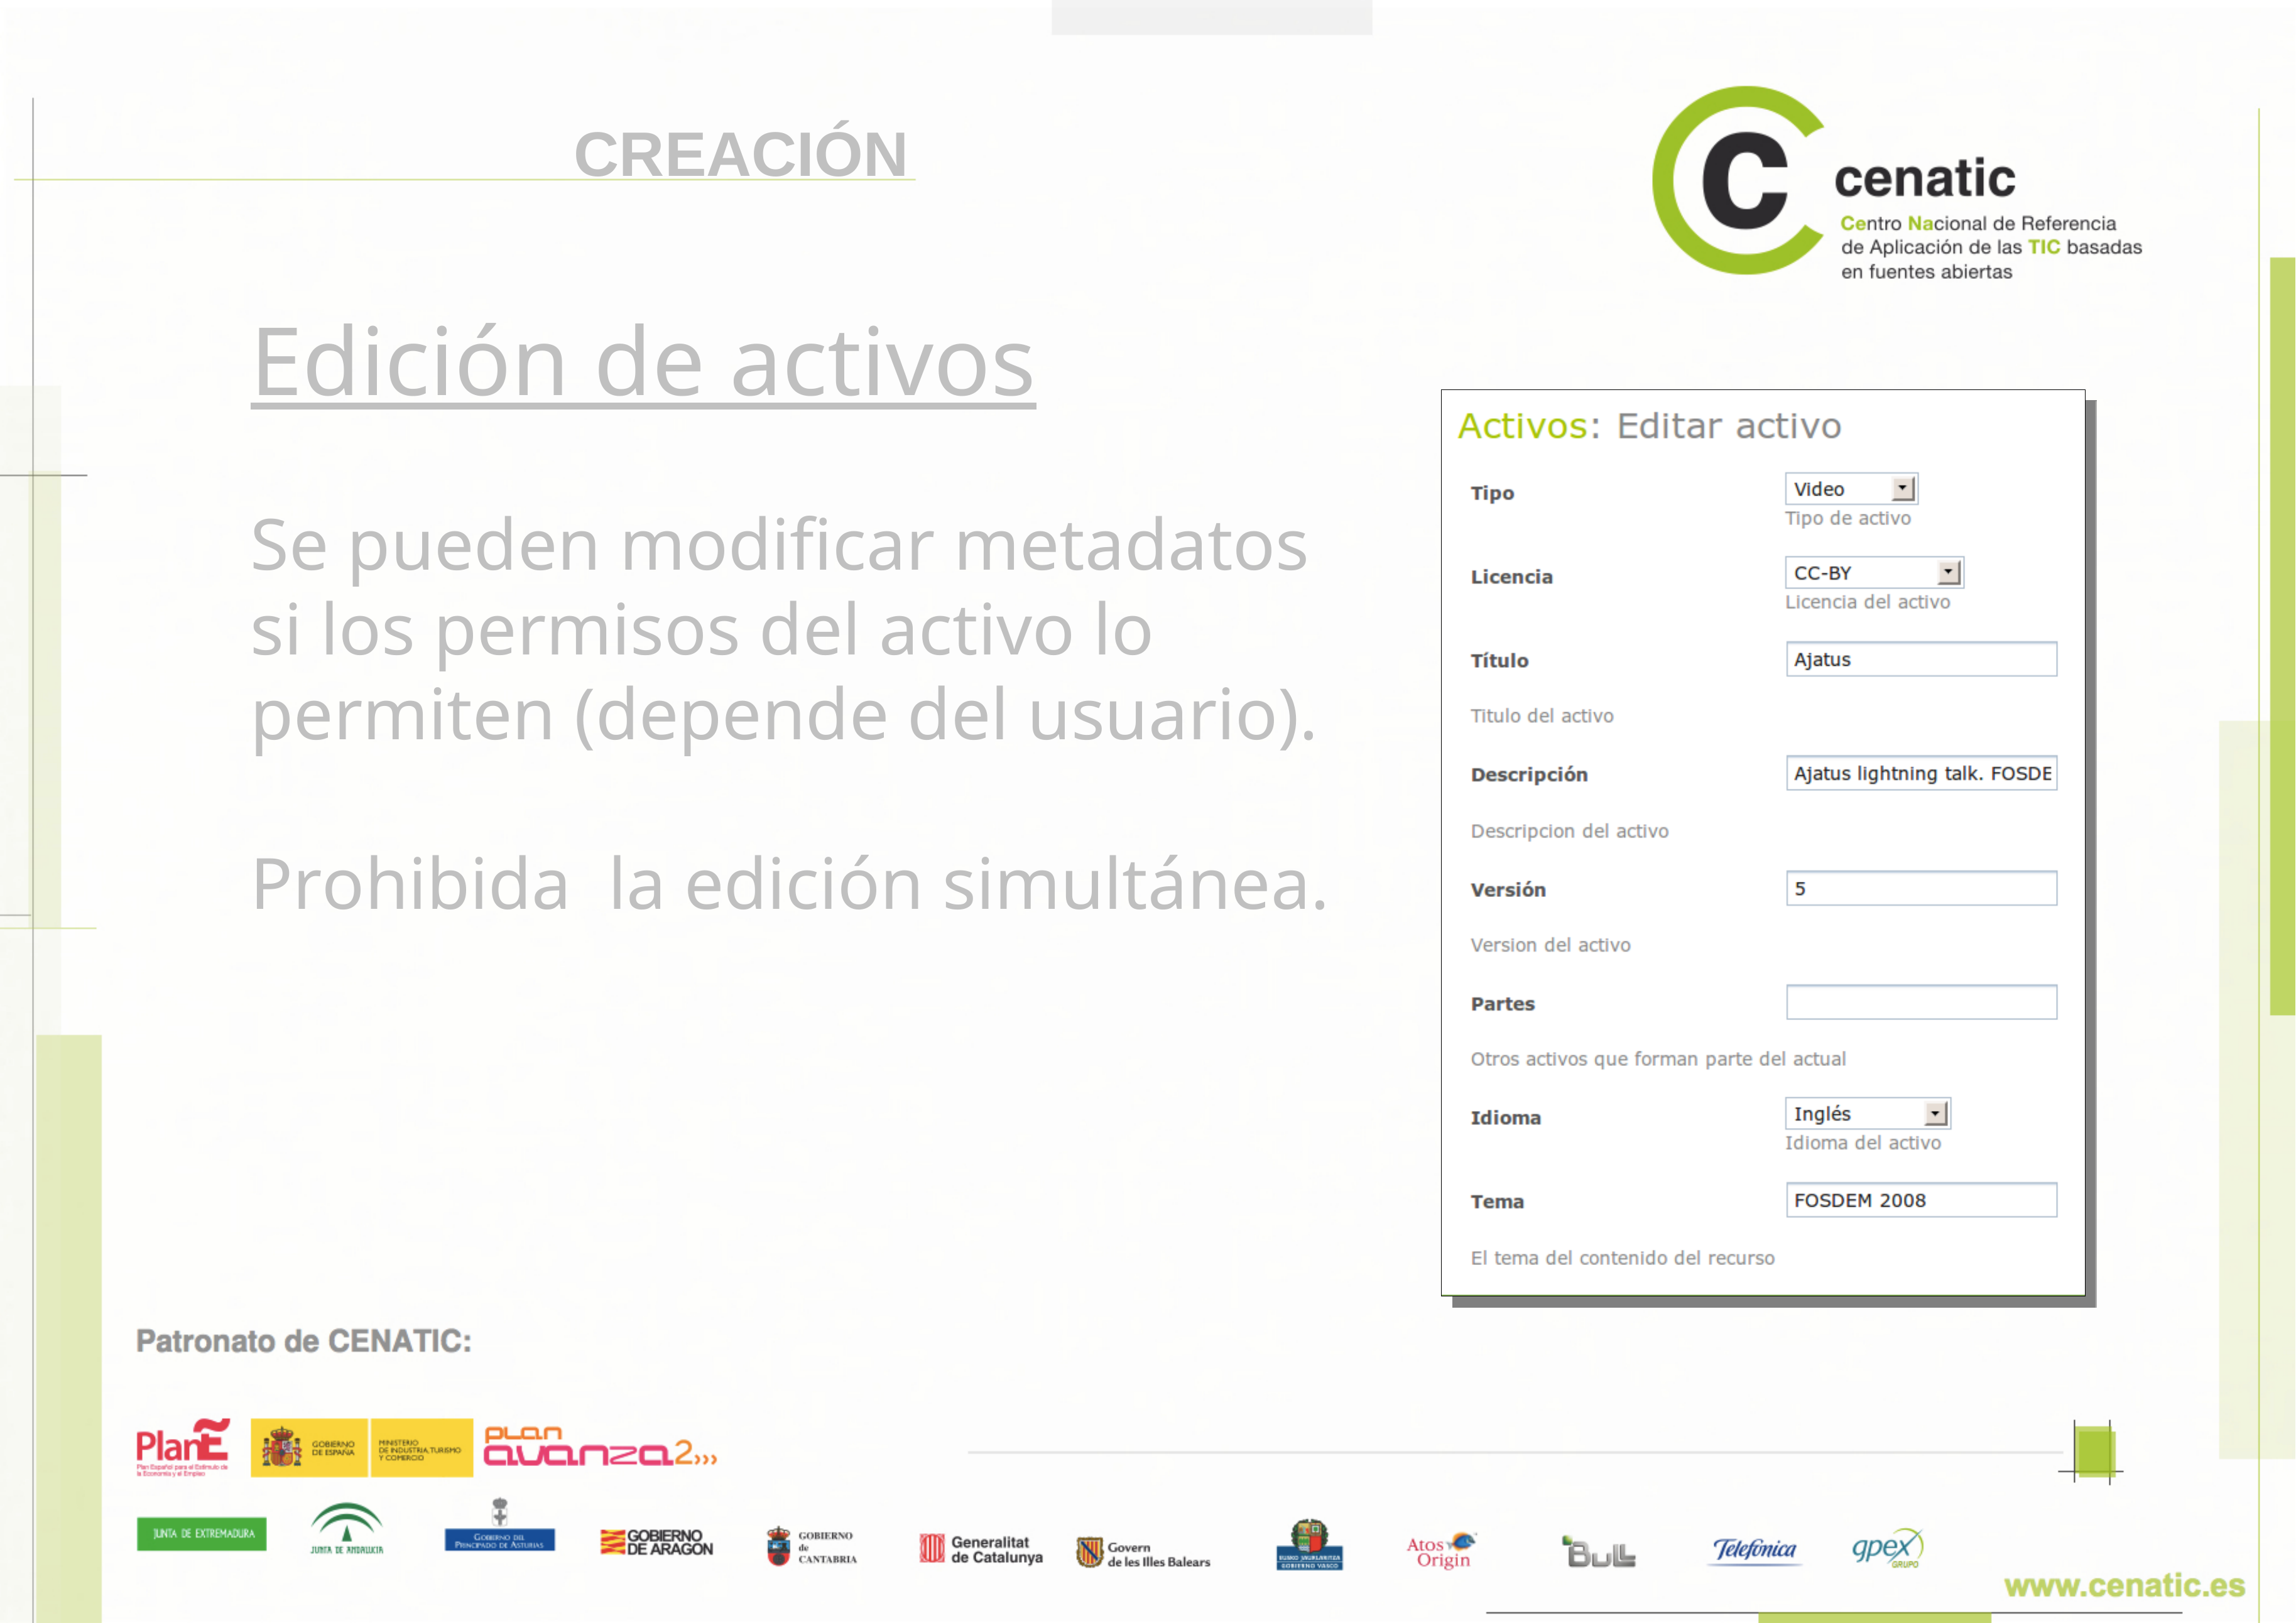

CREACIÓN
Edición de activos
Se pueden modificar metadatos si los permisos del activo lo permiten (depende del usuario).
Prohibida la edición simultánea.